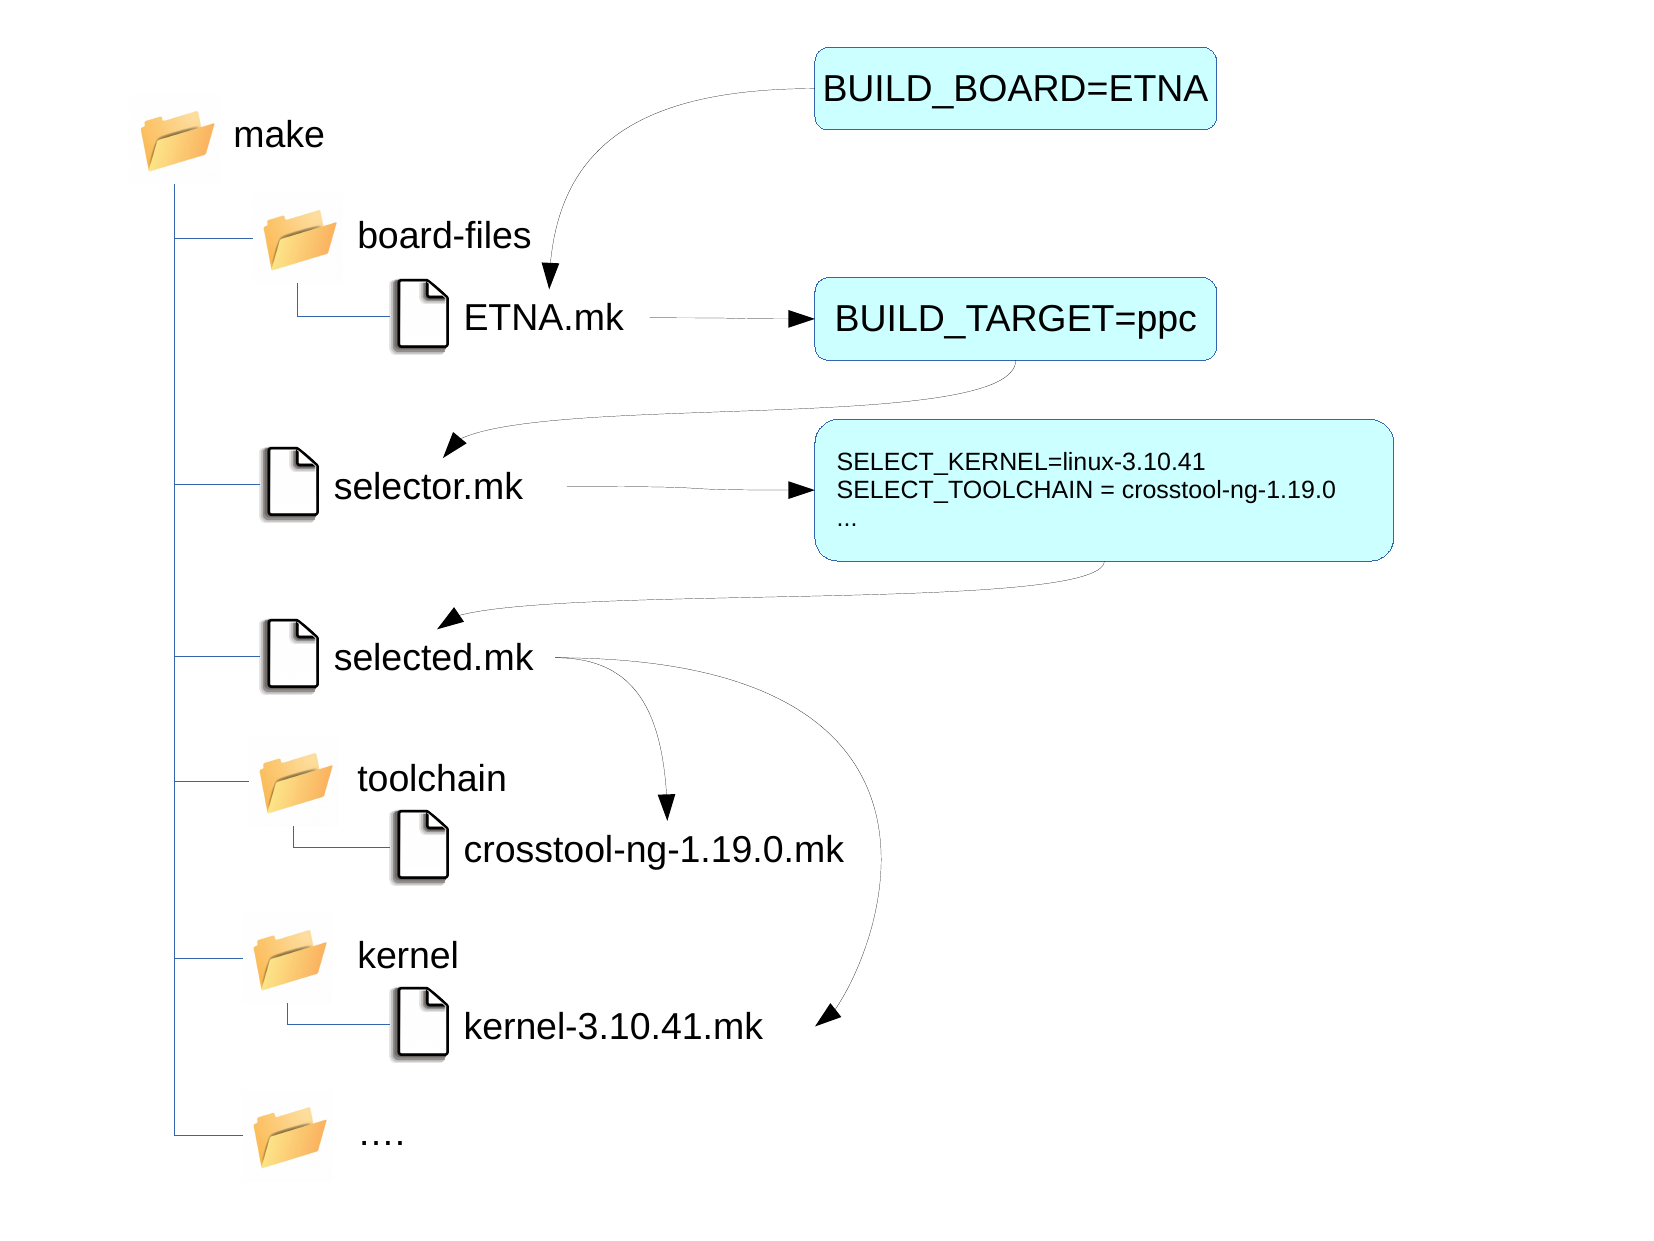

BUILD_BOARD=ETNA
make
board-files
BUILD_TARGET=ppc
ETNA.mk
SELECT_KERNEL=linux-3.10.41
SELECT_TOOLCHAIN = crosstool-ng-1.19.0
...
selector.mk
selected.mk
toolchain
crosstool-ng-1.19.0.mk
kernel
kernel-3.10.41.mk
….